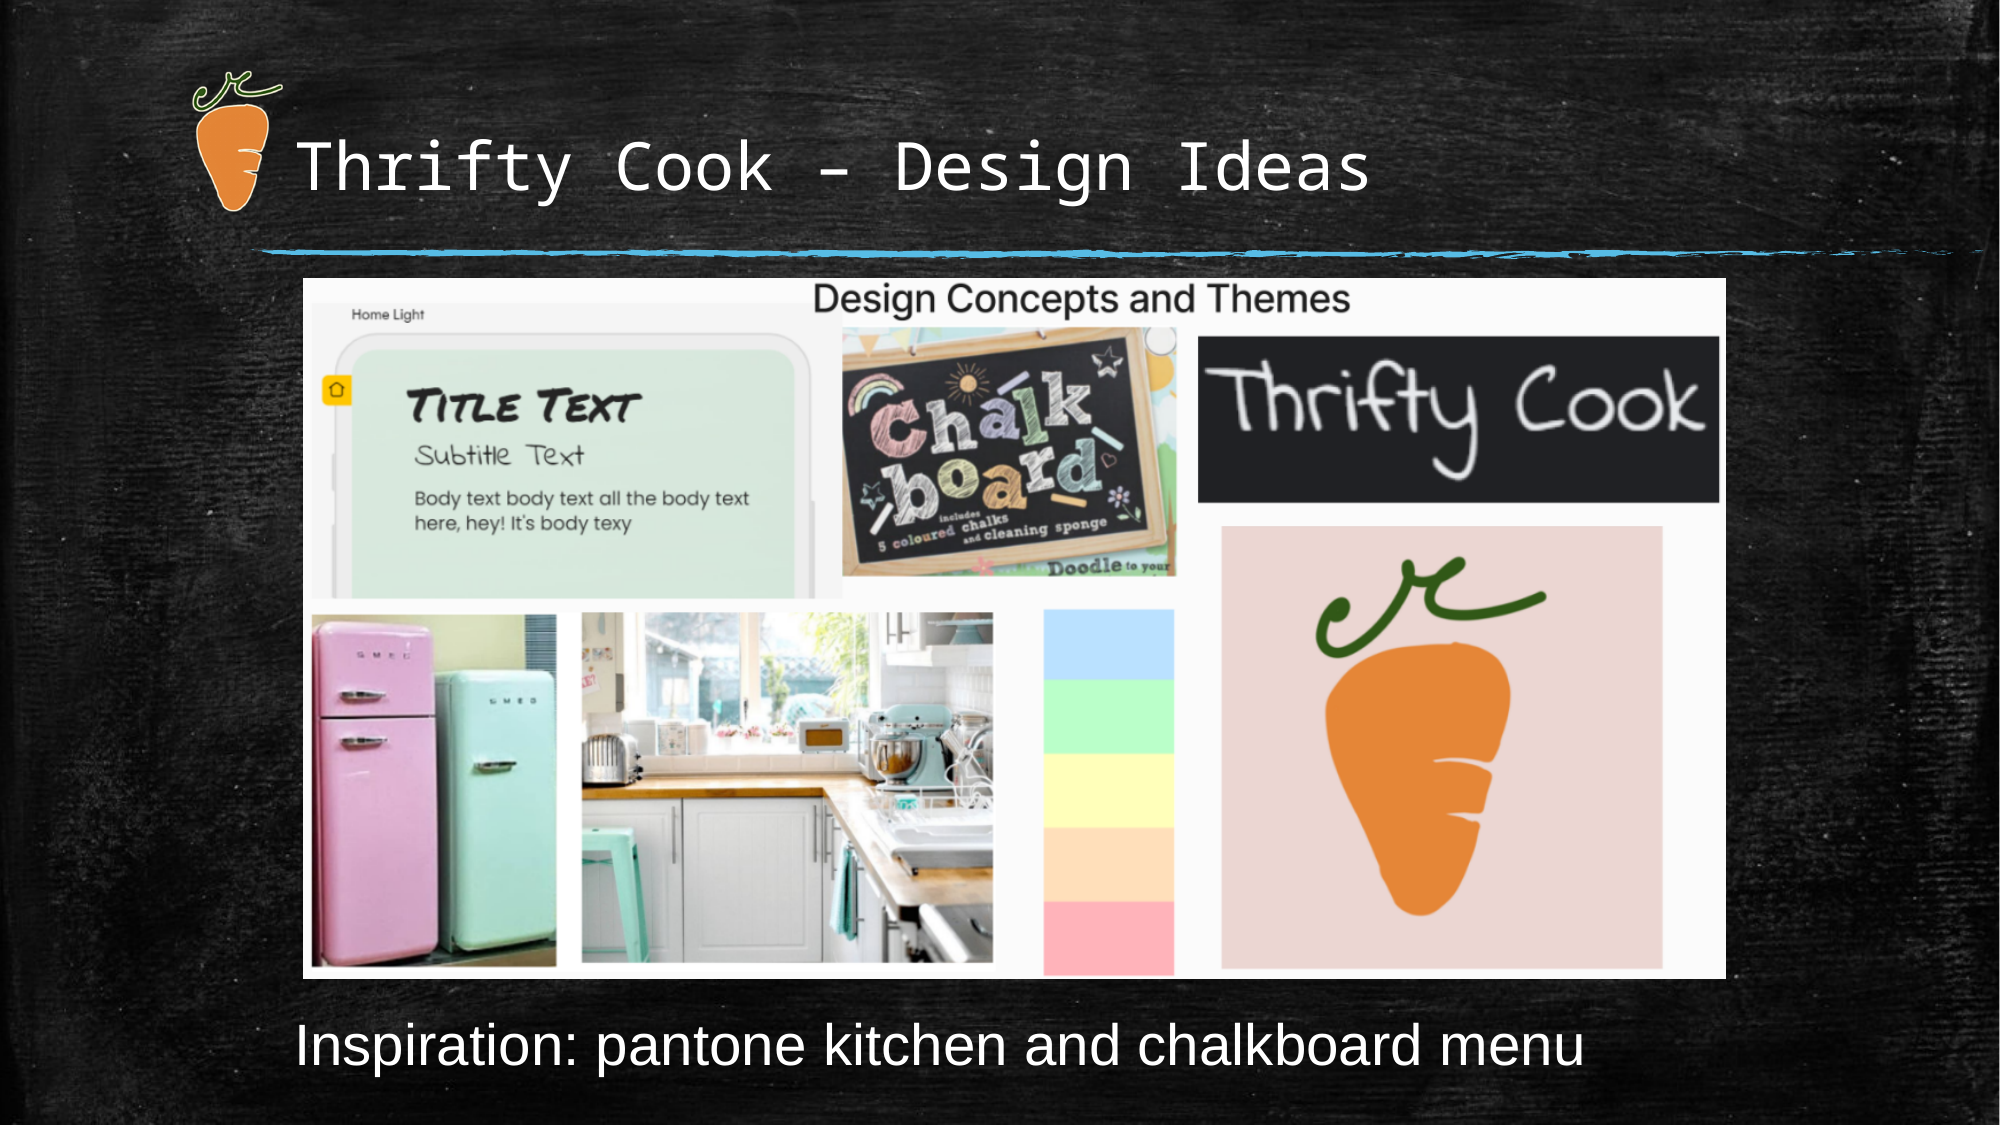

# Thrifty Cook – Design Ideas
Inspiration: pantone kitchen and chalkboard menu